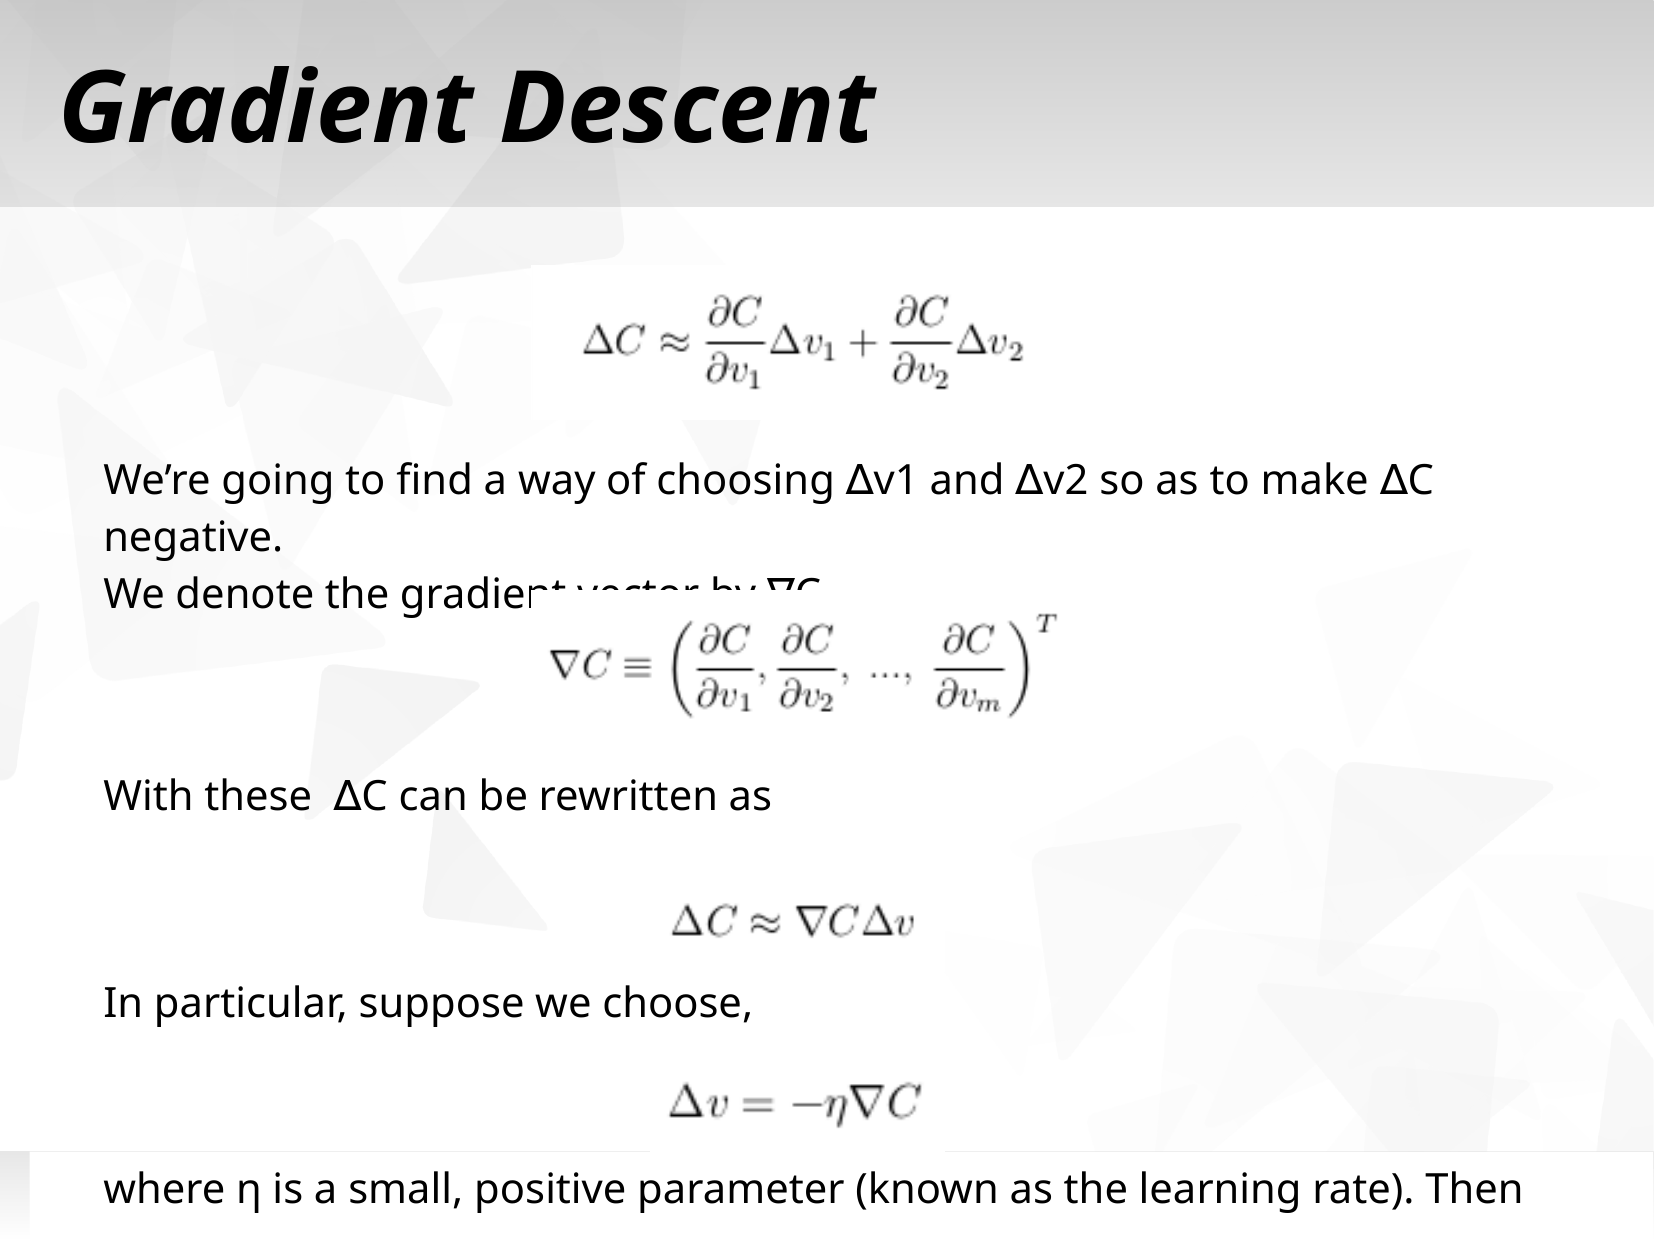

# Gradient Descent
We’re going to find a way of choosing ∆v1 and ∆v2 so as to make ∆C negative.
We denote the gradient vector by ∇C.
With these ∆C can be rewritten as
In particular, suppose we choose,
where η is a small, positive parameter (known as the learning rate). Then
7
LibreOffice Productivity Suite